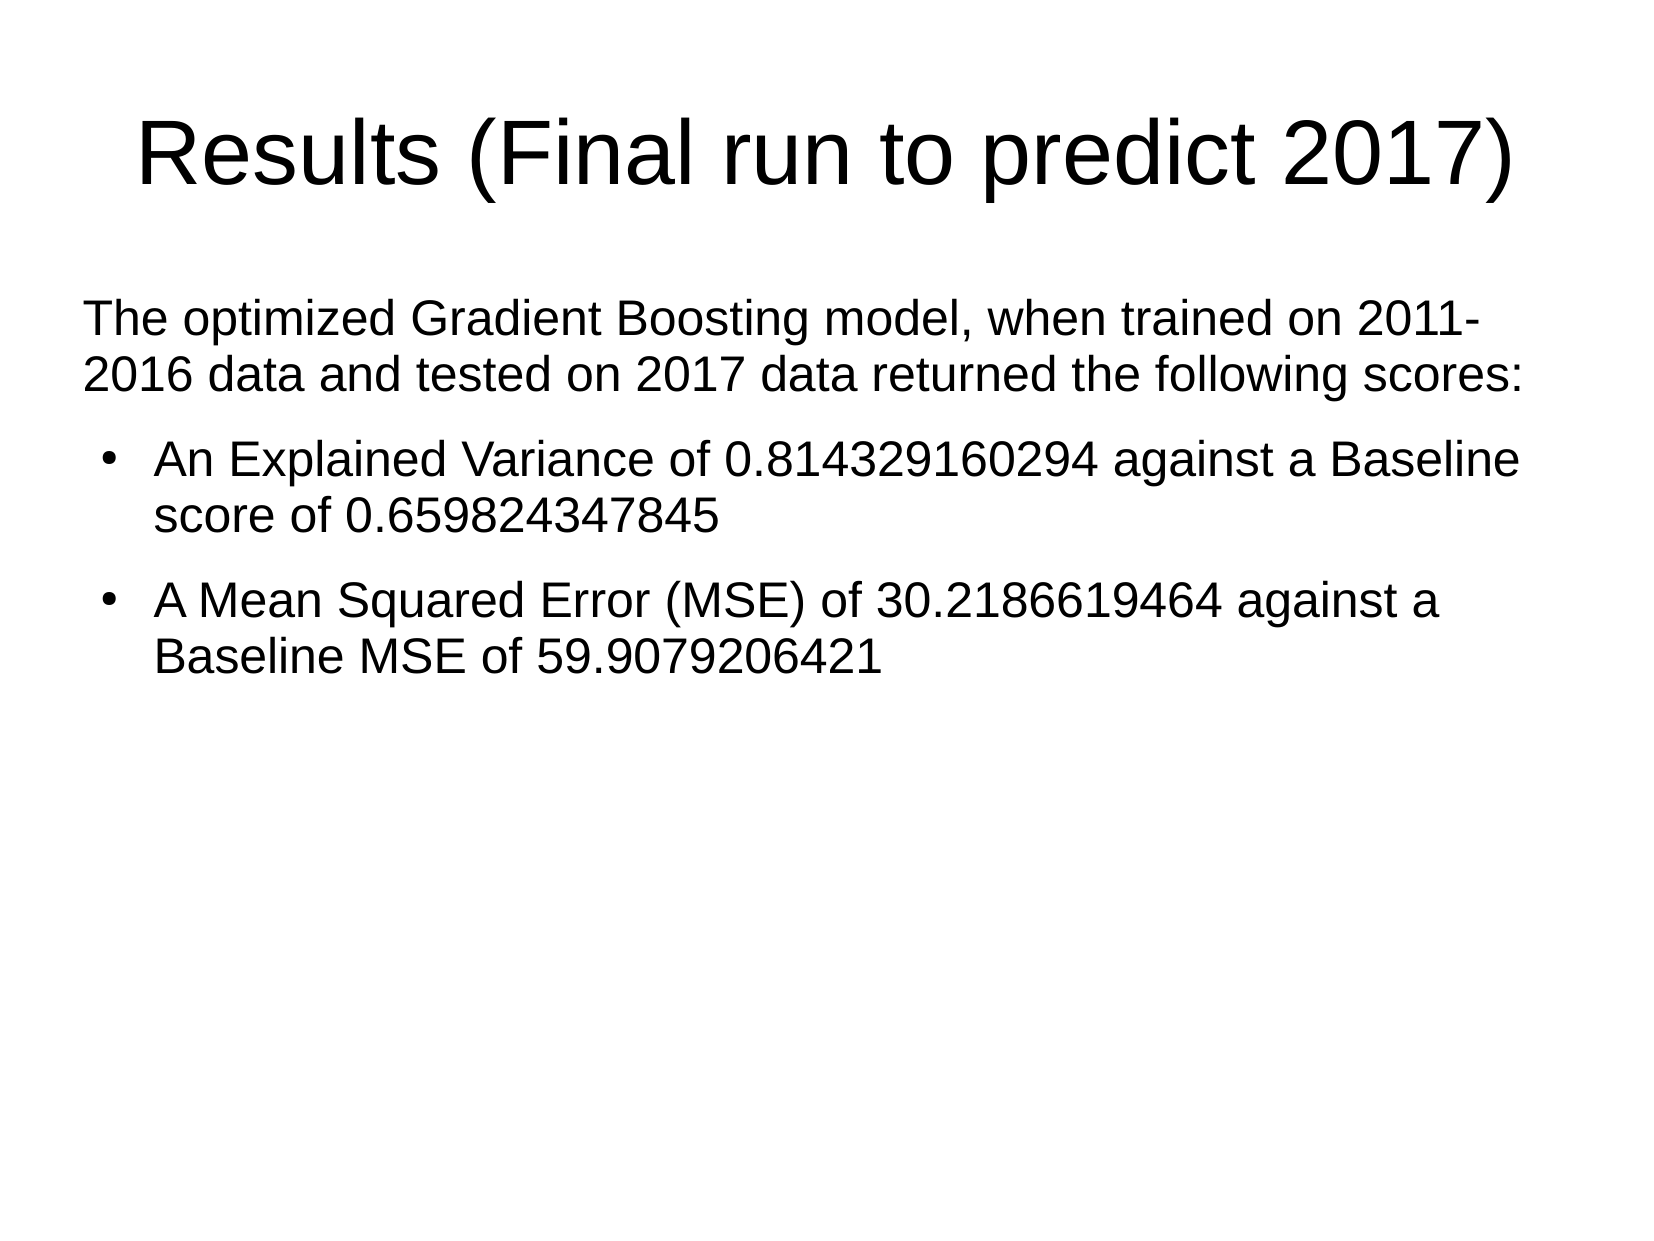

# Results (Final run to predict 2017)
The optimized Gradient Boosting model, when trained on 2011-2016 data and tested on 2017 data returned the following scores:
An Explained Variance of 0.814329160294 against a Baseline score of 0.659824347845
A Mean Squared Error (MSE) of 30.2186619464 against a Baseline MSE of 59.9079206421